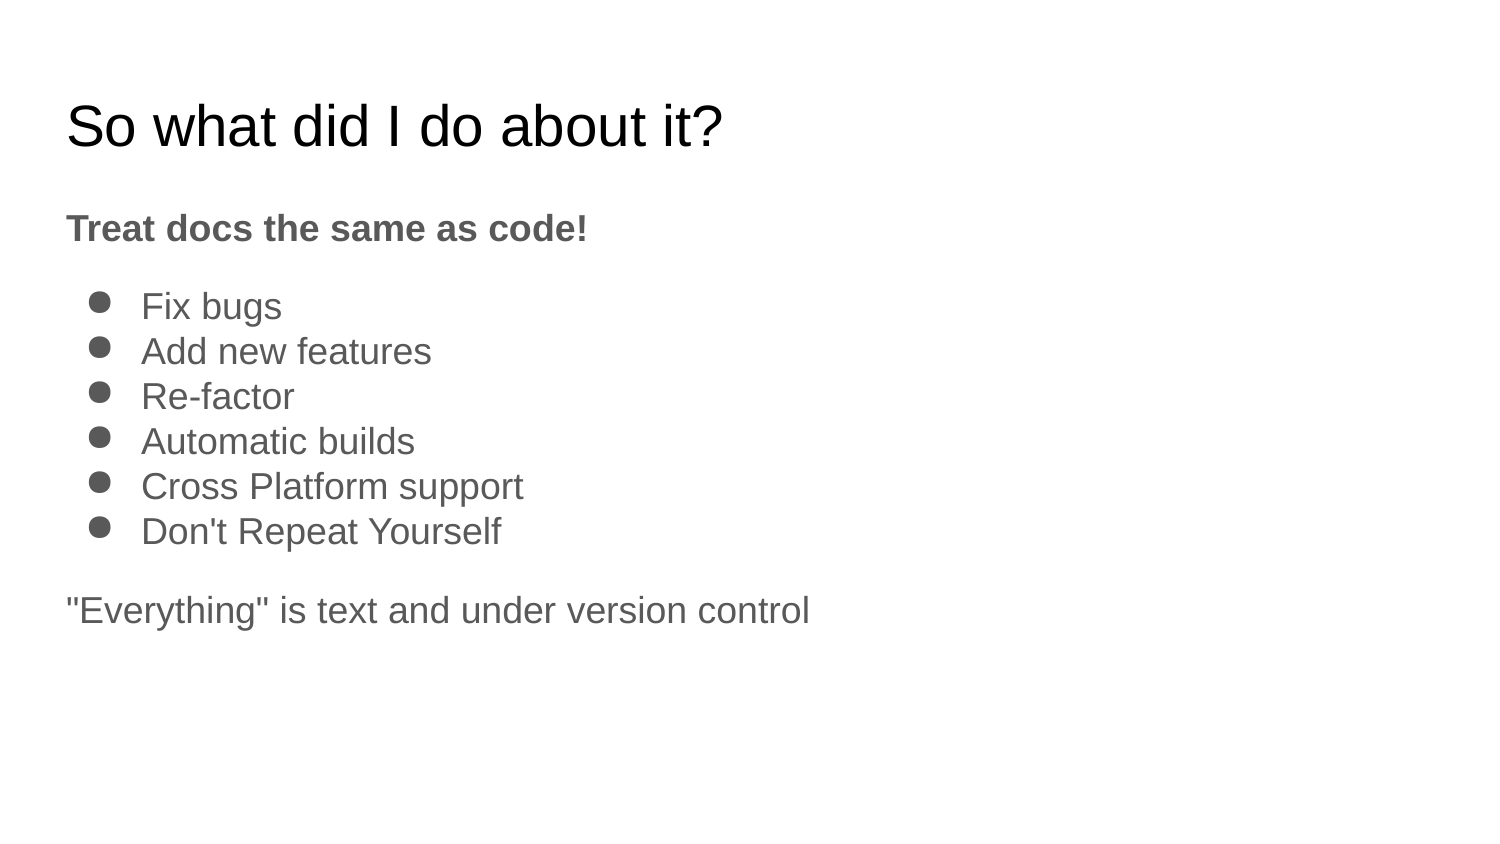

# So what did I do about it?
Treat docs the same as code!
Fix bugs
Add new features
Re-factor
Automatic builds
Cross Platform support
Don't Repeat Yourself
"Everything" is text and under version control